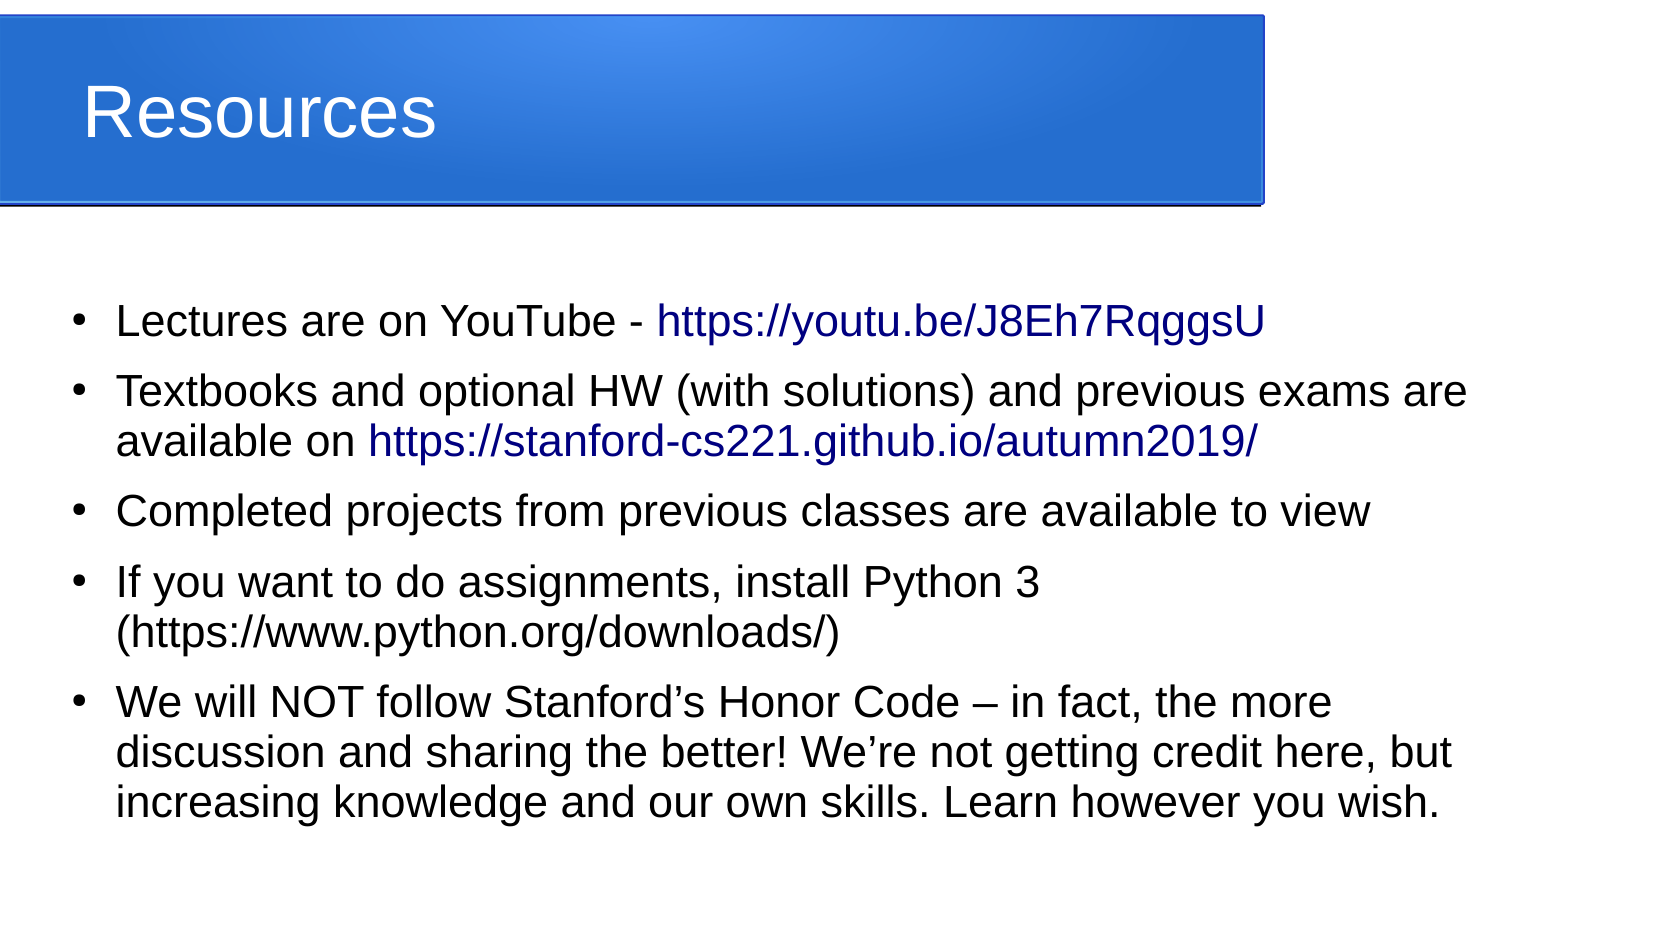

# Resources
Lectures are on YouTube - https://youtu.be/J8Eh7RqggsU
Textbooks and optional HW (with solutions) and previous exams are available on https://stanford-cs221.github.io/autumn2019/
Completed projects from previous classes are available to view
If you want to do assignments, install Python 3 (https://www.python.org/downloads/)
We will NOT follow Stanford’s Honor Code – in fact, the more discussion and sharing the better! We’re not getting credit here, but increasing knowledge and our own skills. Learn however you wish.